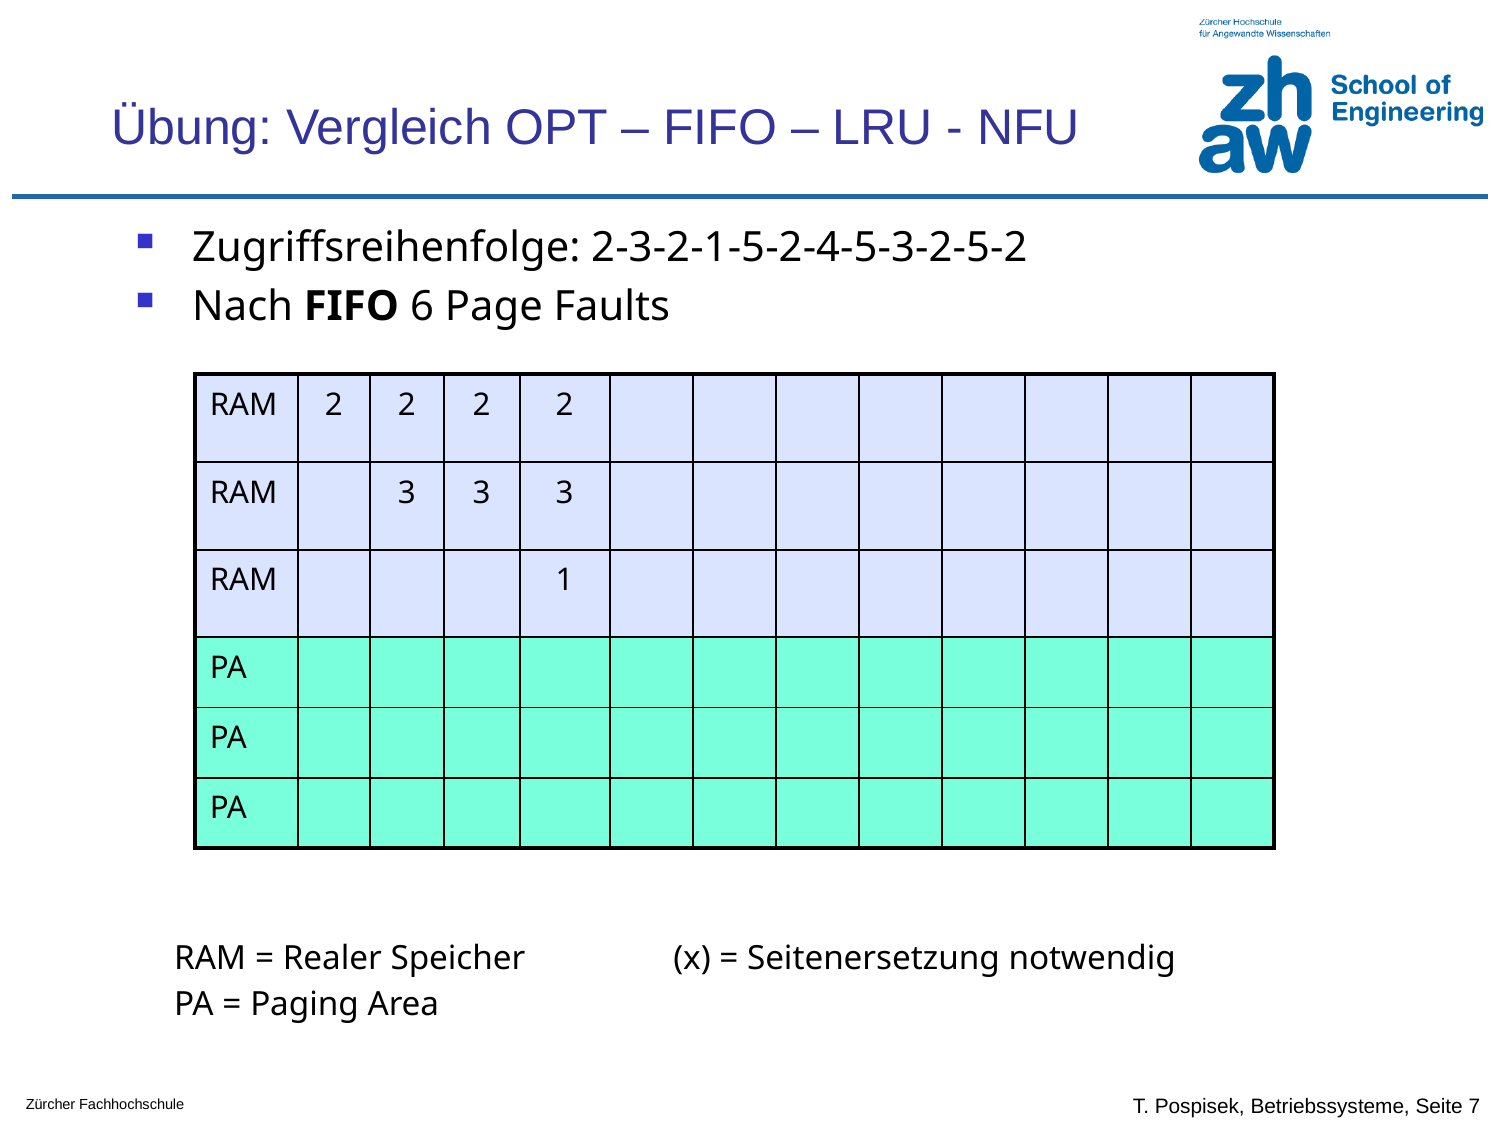

# Übung: Vergleich OPT – FIFO – LRU - NFU
Zugriffsreihenfolge: 2-3-2-1-5-2-4-5-3-2-5-2
Nach FIFO 6 Page Faults
| RAM | 2 | 2 | 2 | 2 | | | | | | | | |
| --- | --- | --- | --- | --- | --- | --- | --- | --- | --- | --- | --- | --- |
| RAM | | 3 | 3 | 3 | | | | | | | | |
| RAM | | | | 1 | | | | | | | | |
| PA | | | | | | | | | | | | |
| PA | | | | | | | | | | | | |
| PA | | | | | | | | | | | | |
RAM = Realer Speicher		(x) = Seitenersetzung notwendig
PA = Paging Area